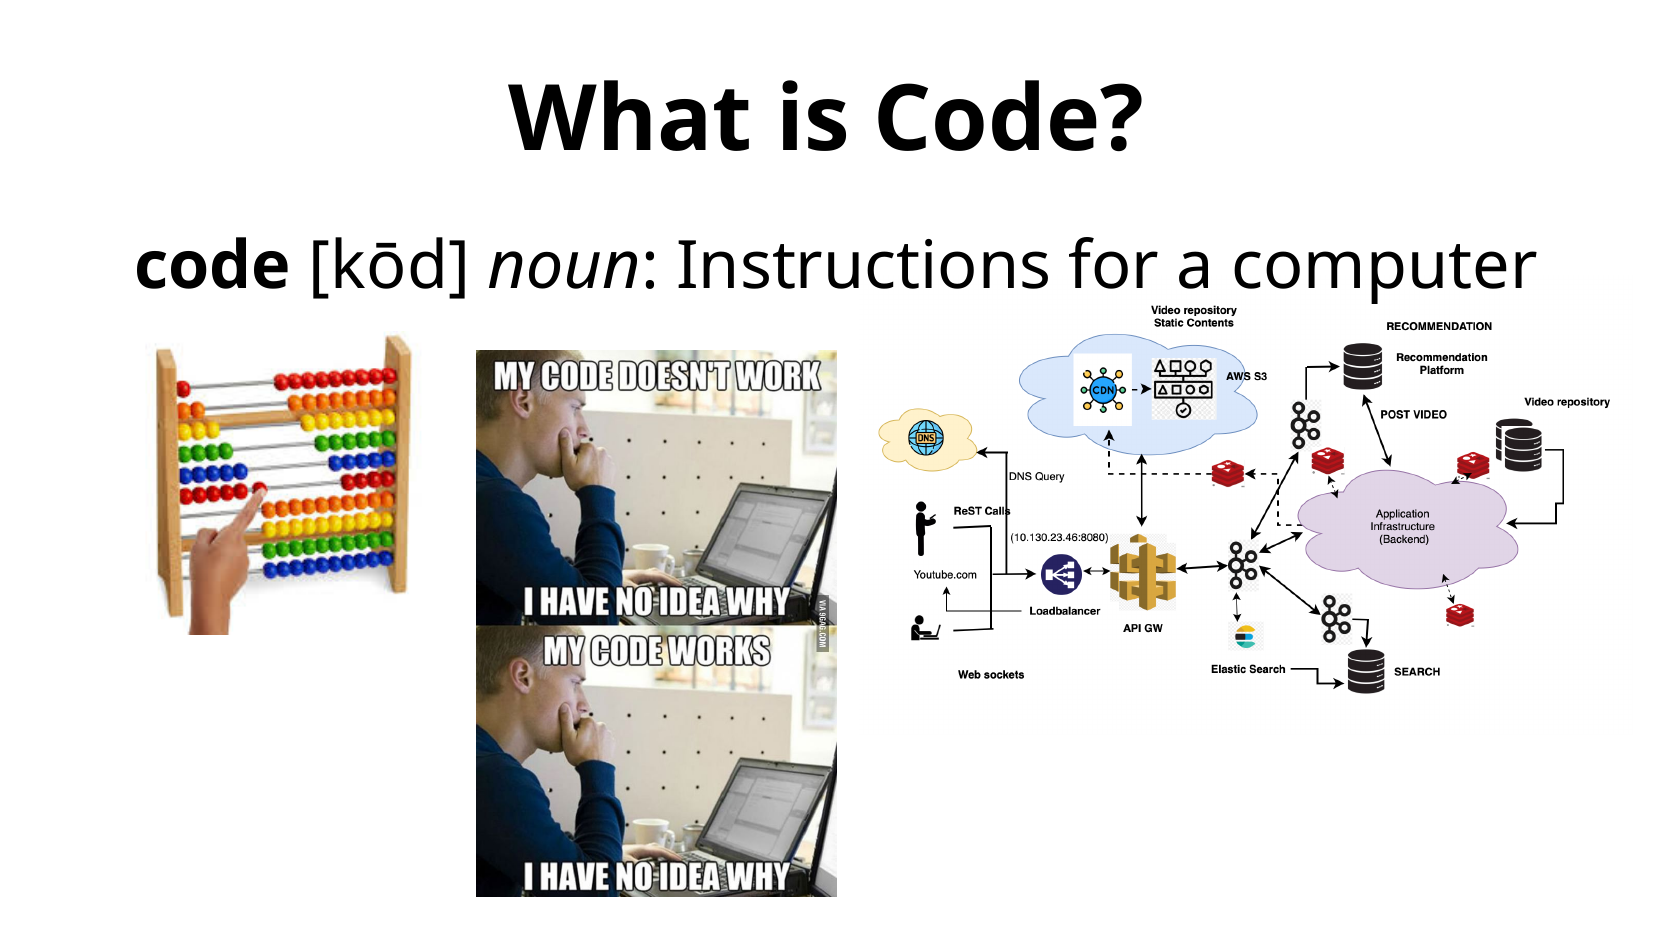

# What is Code?
code [kōd] noun: Instructions for a computer